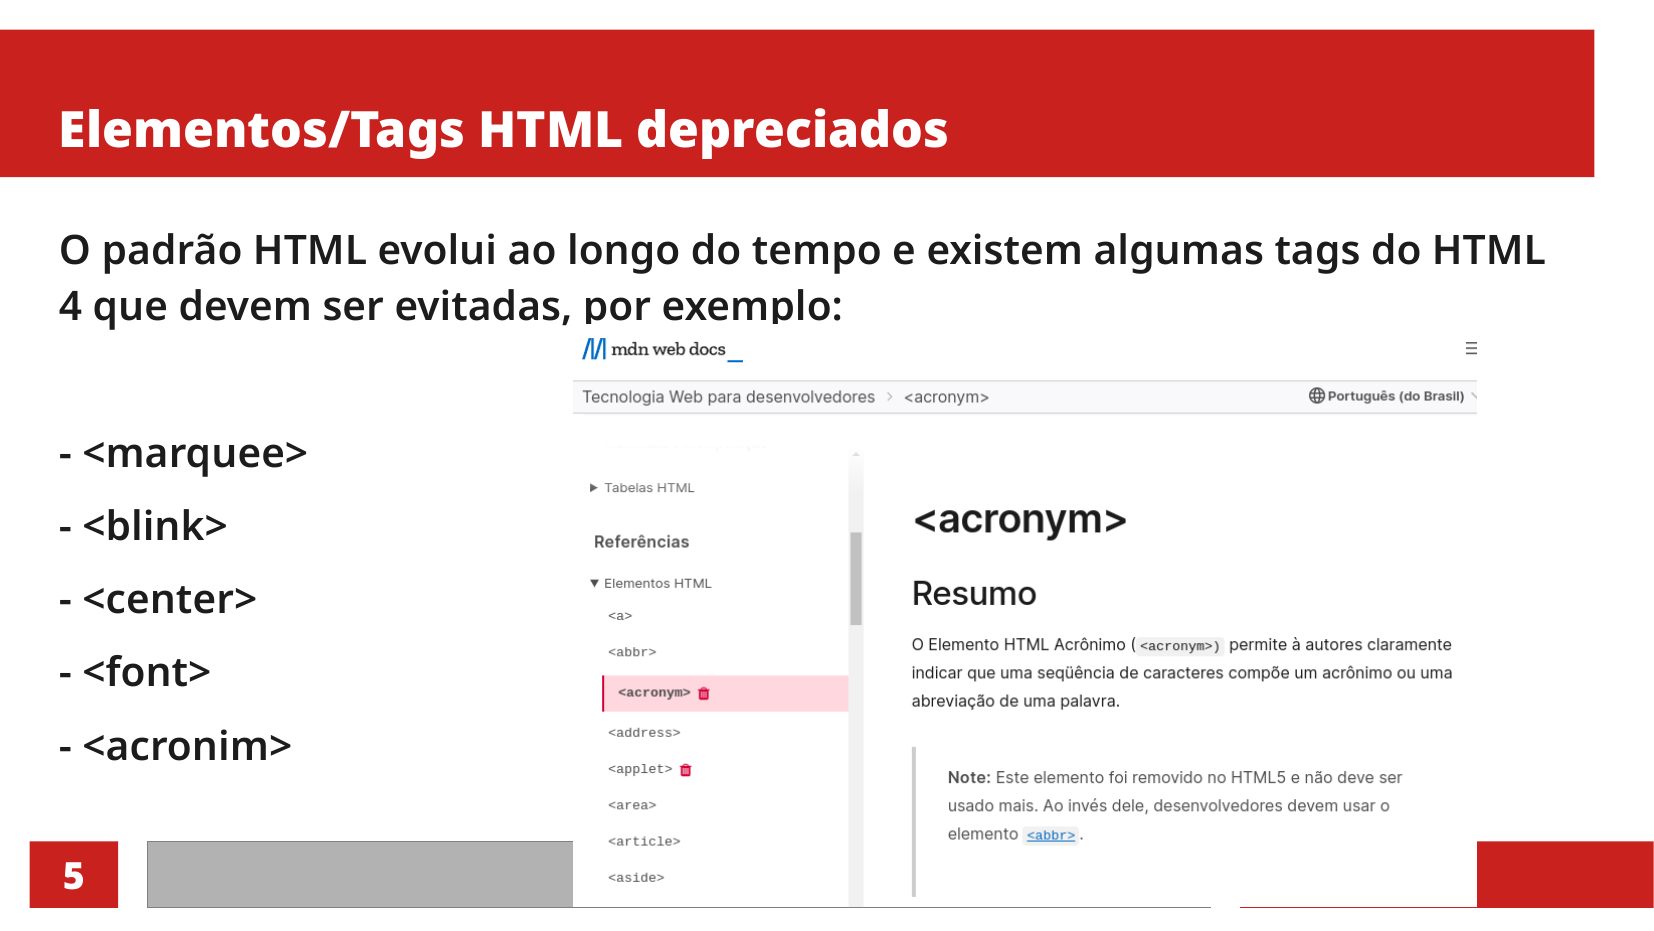

# Elementos/Tags HTML depreciados
O padrão HTML evolui ao longo do tempo e existem algumas tags do HTML 4 que devem ser evitadas, por exemplo:
- <marquee>
- <blink>
- <center>
- <font>
- <acronim>
5